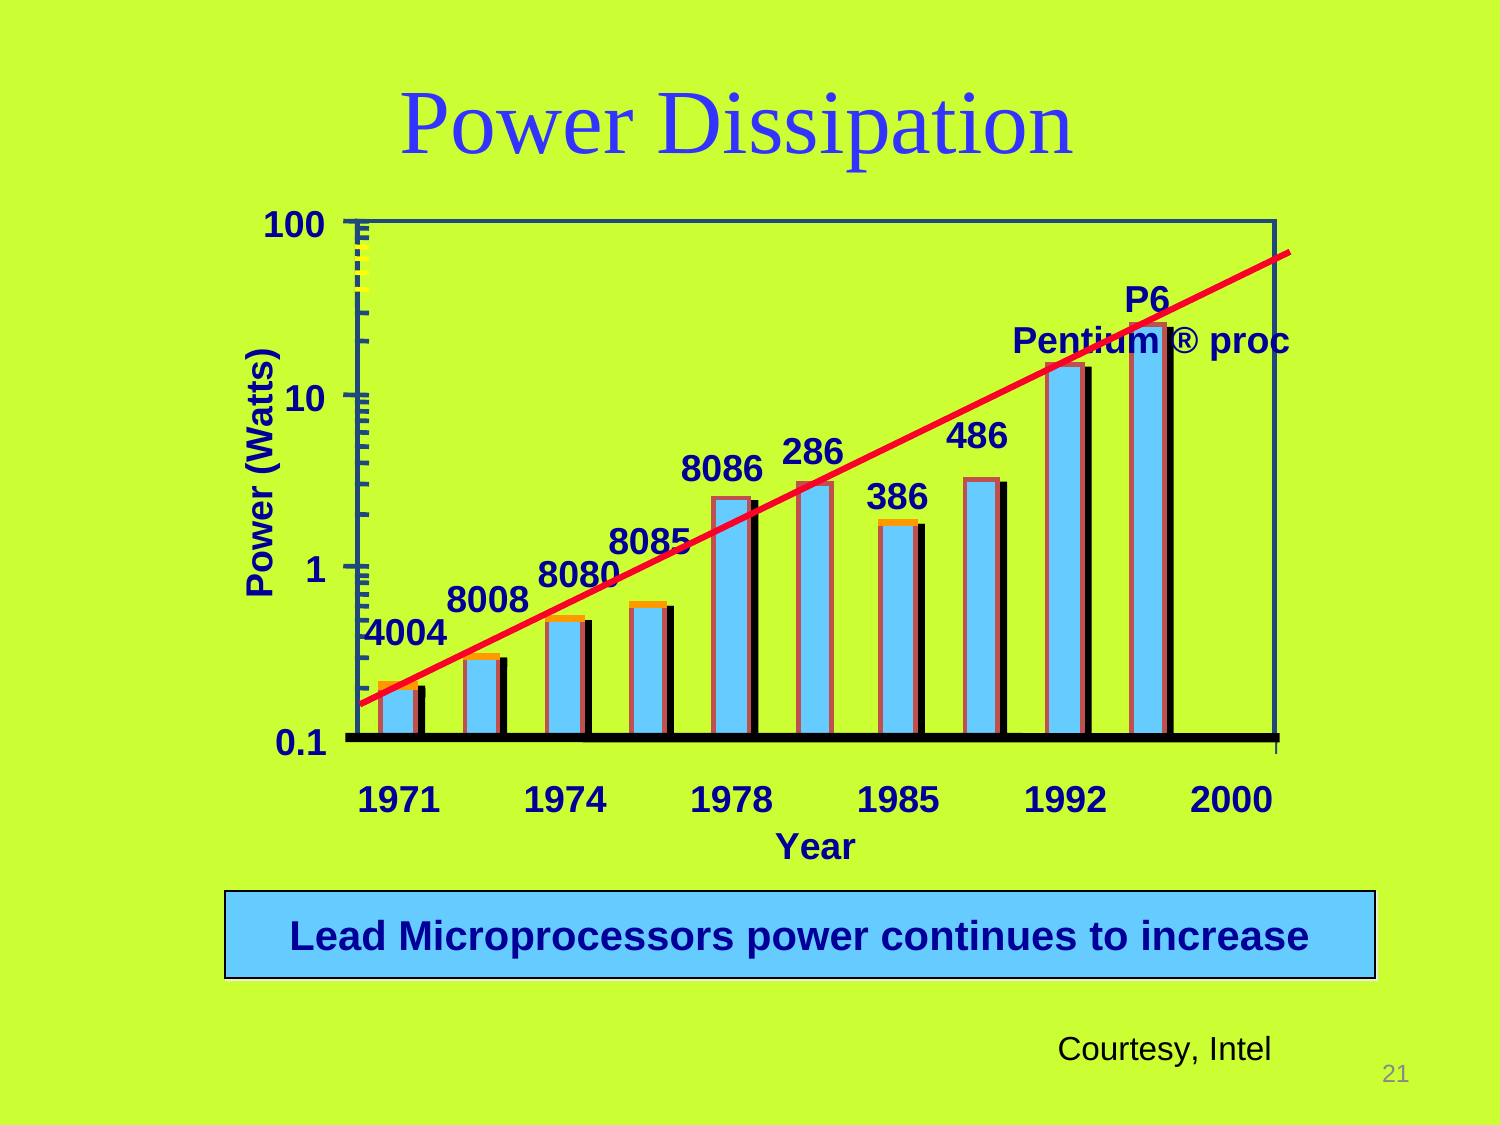

Power Dissipation
100
Lead Microprocessors power continues to increase
P6
Pentium ® proc
10
486
286
8086
Power (Watts)
386
8085
1
8080
8008
4004
0.1
1971
1974
1978
1985
1992
2000
Year
Courtesy, Intel